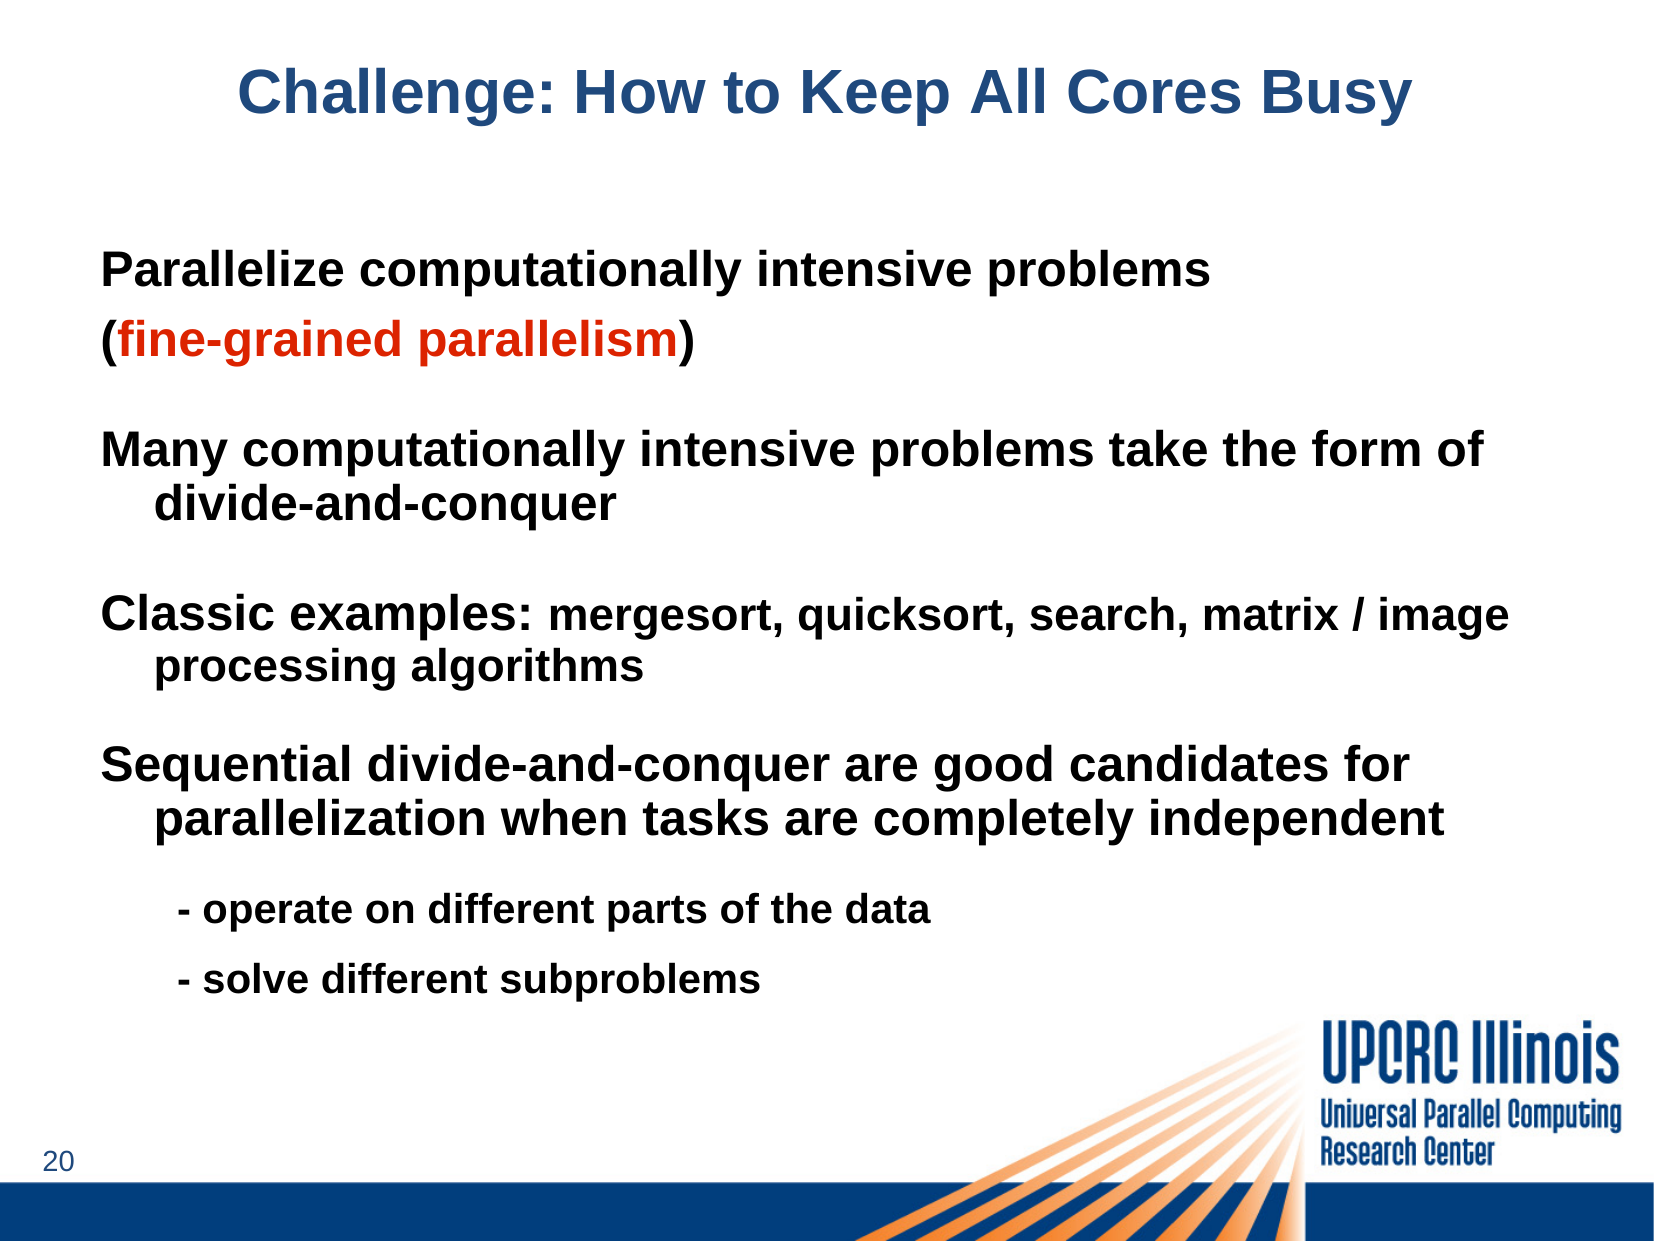

# Challenge: How to Keep All Cores Busy
Parallelize computationally intensive problems
(fine-grained parallelism)
Many computationally intensive problems take the form of divide-and-conquer
Classic examples: mergesort, quicksort, search, matrix / image processing algorithms
Sequential divide-and-conquer are good candidates for parallelization when tasks are completely independent
- operate on different parts of the data
- solve different subproblems
20